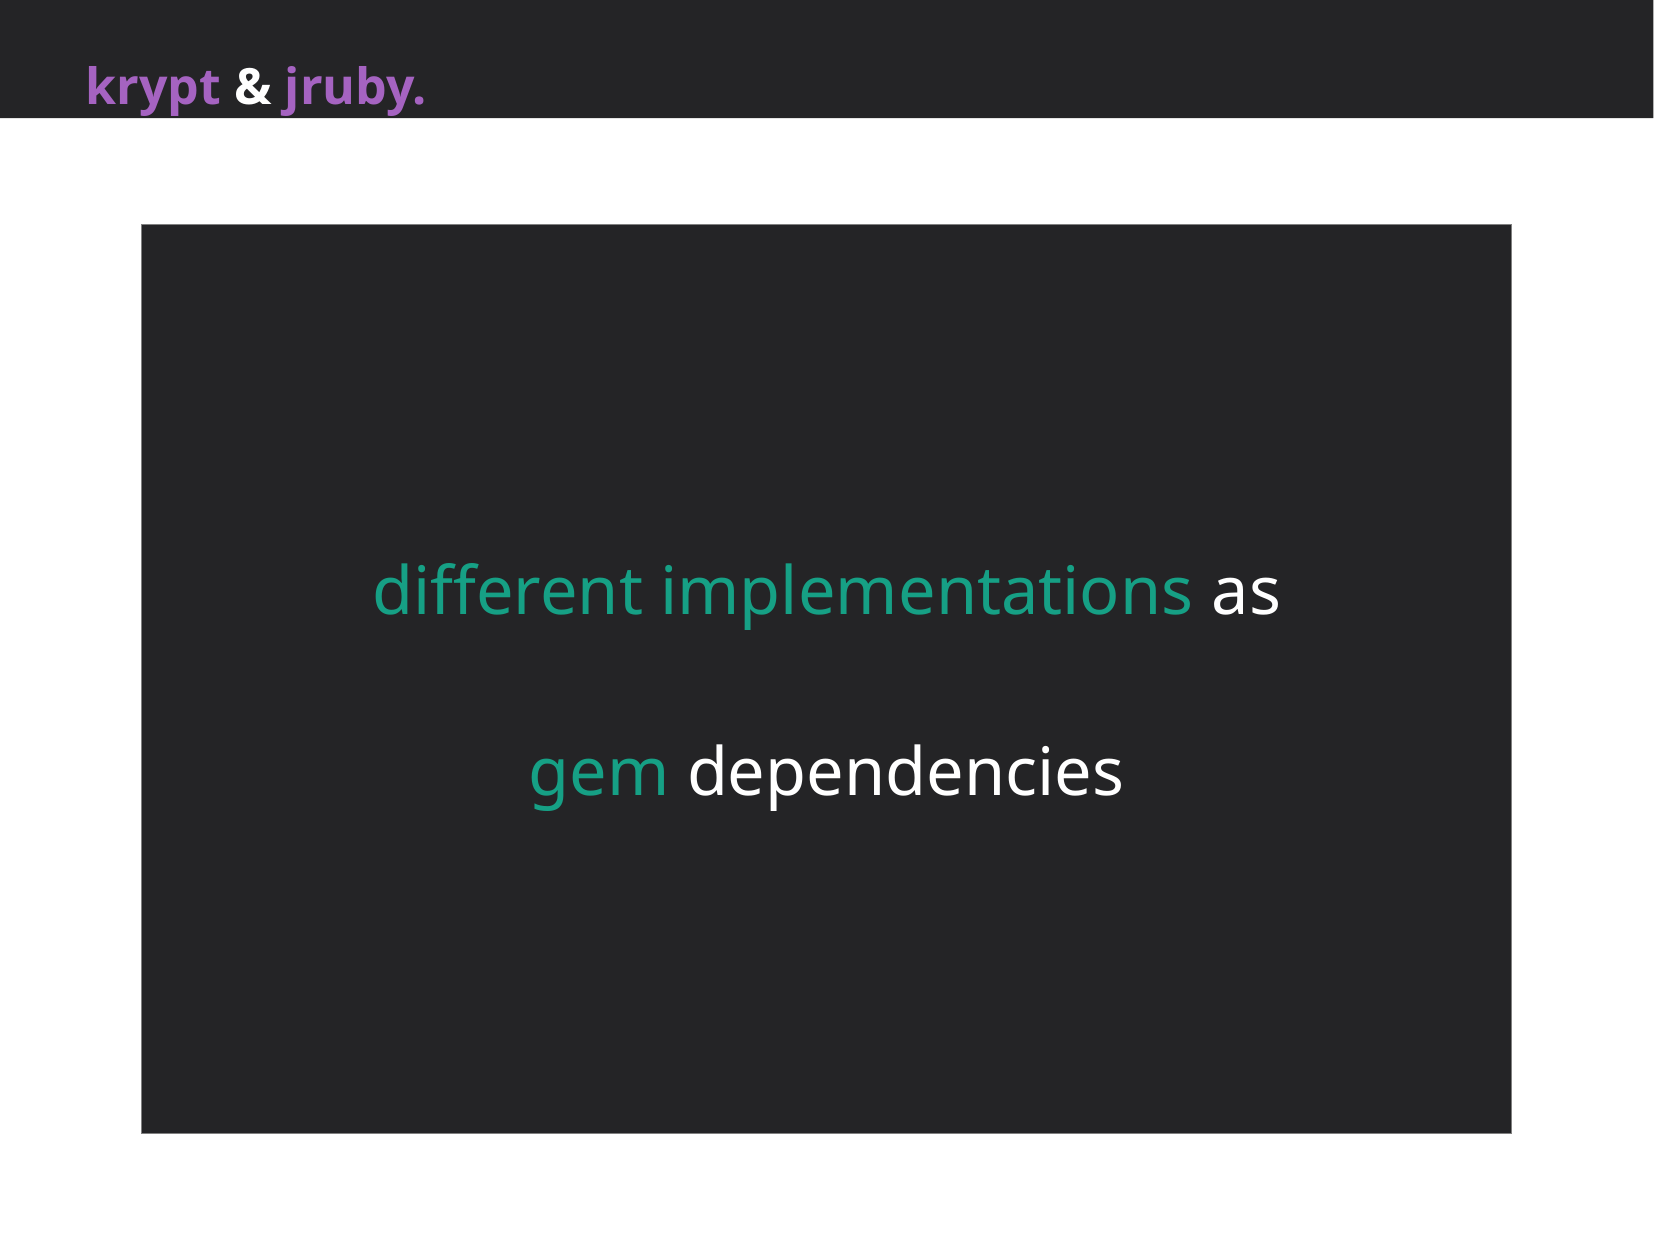

krypt & jruby.
different implementations as
gem dependencies